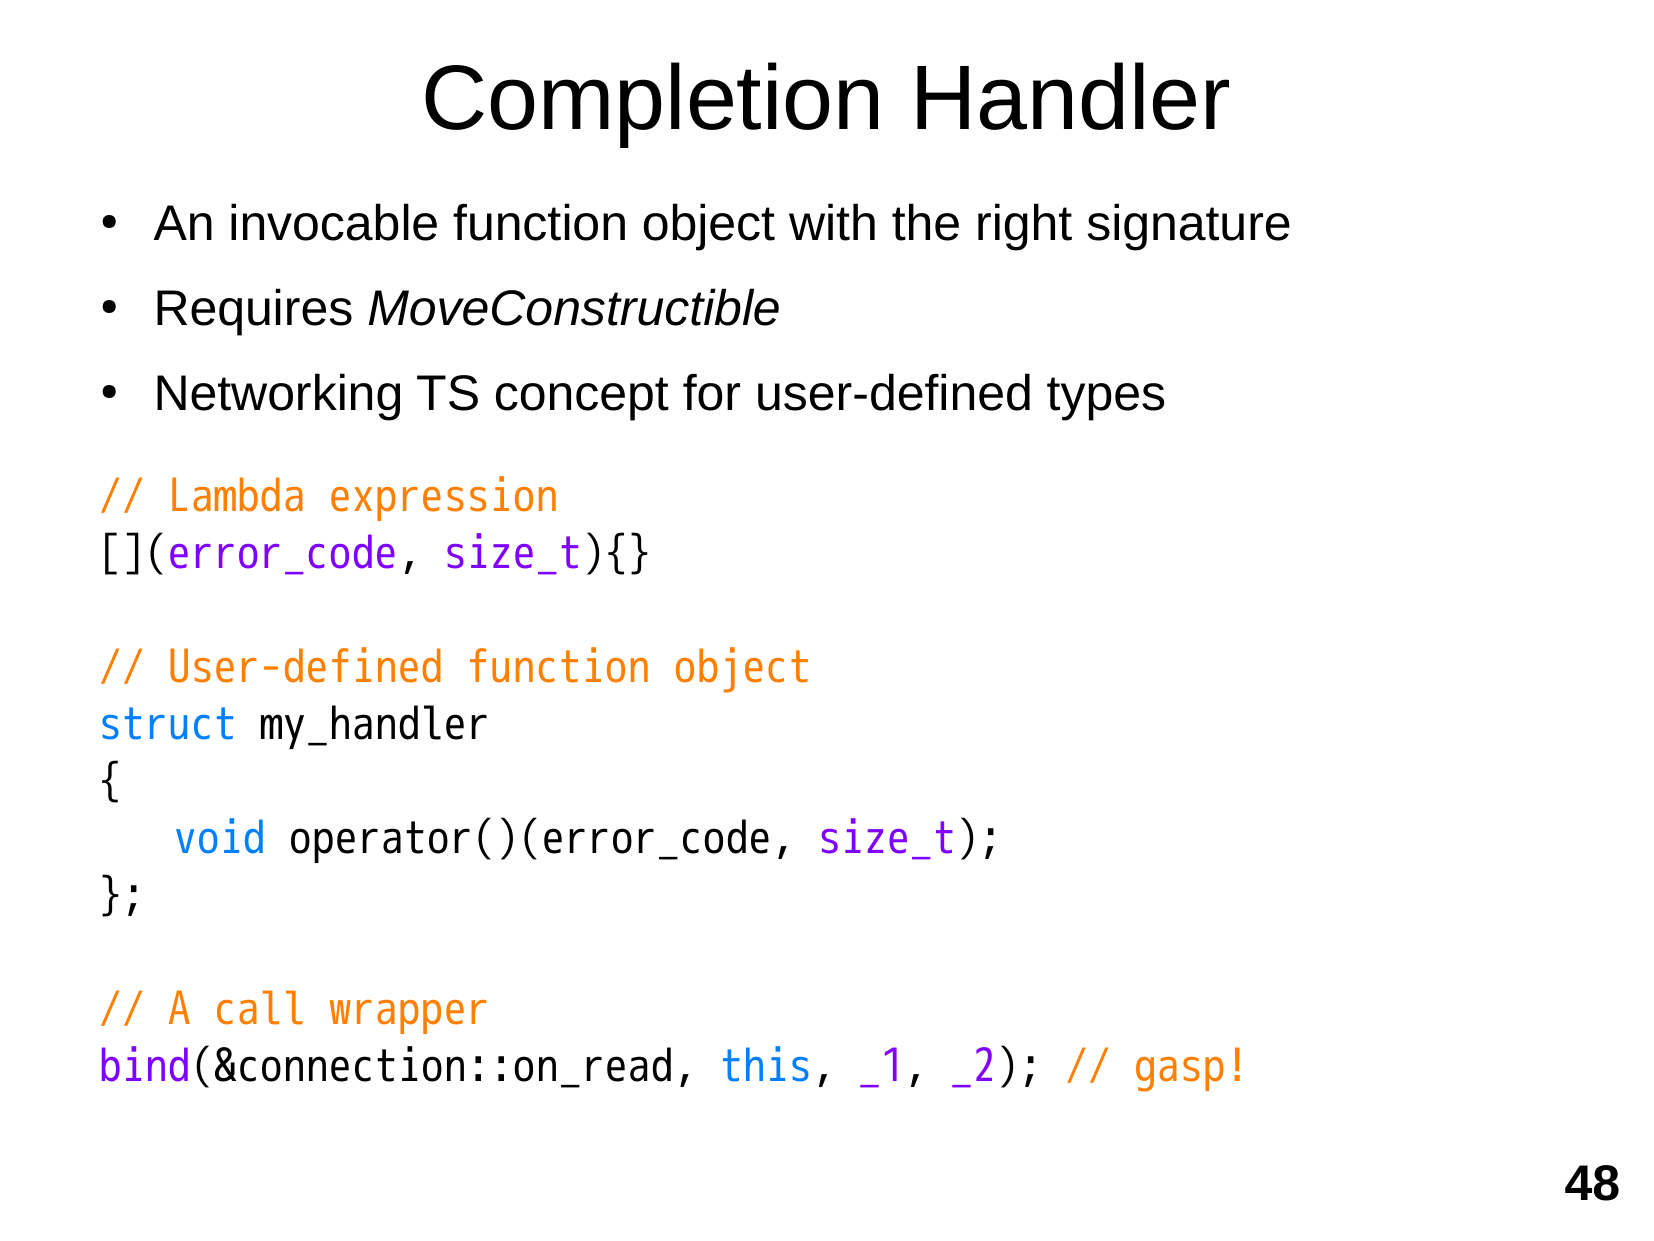

# Completion Handler
An invocable function object with the right signature
Requires MoveConstructible
Networking TS concept for user-defined types
// Lambda expression
[](error_code, size_t){}
// User-defined function object
struct my_handler
{
	void operator()(error_code, size_t);
};
// A call wrapper
bind(&connection::on_read, this, _1, _2); // gasp!
48